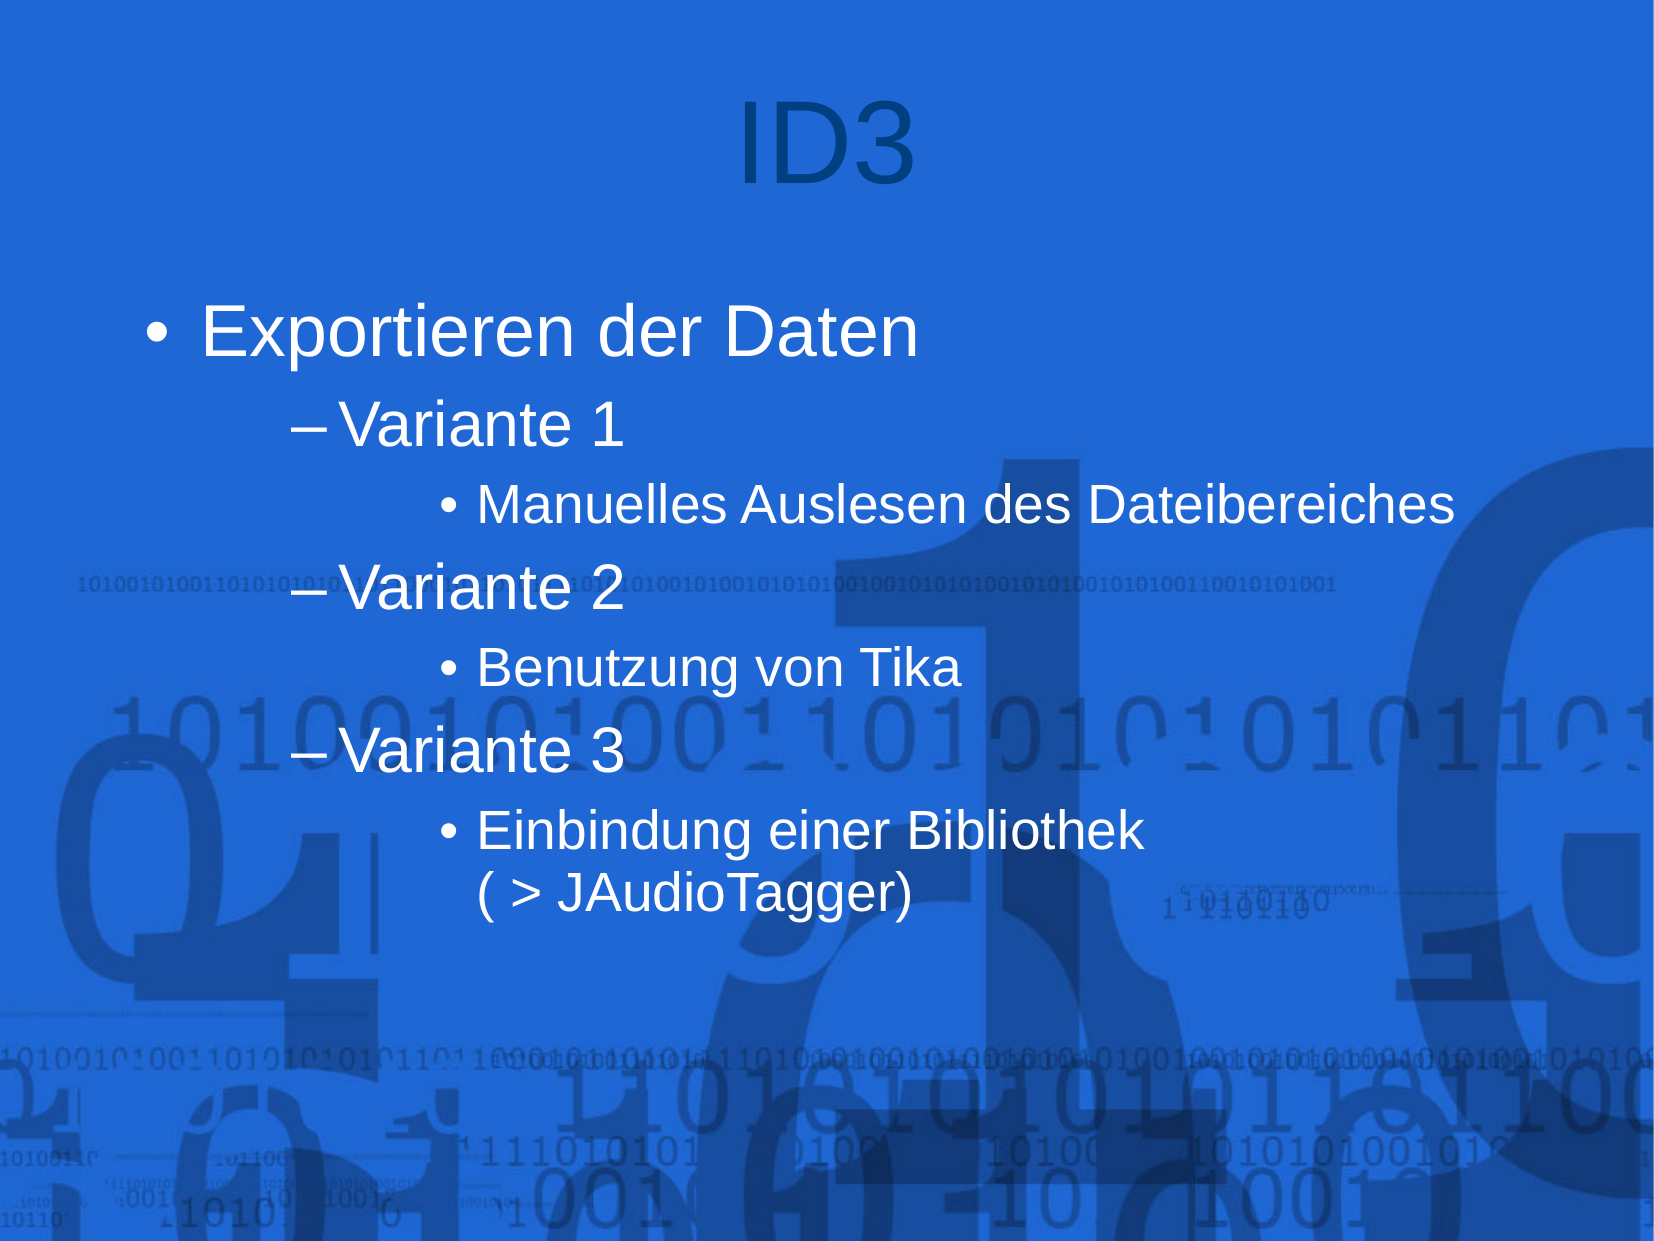

# ID3
Exportieren der Daten
Variante 1
Manuelles Auslesen des Dateibereiches
Variante 2
Benutzung von Tika
Variante 3
Einbindung einer Bibliothek
( > JAudioTagger)